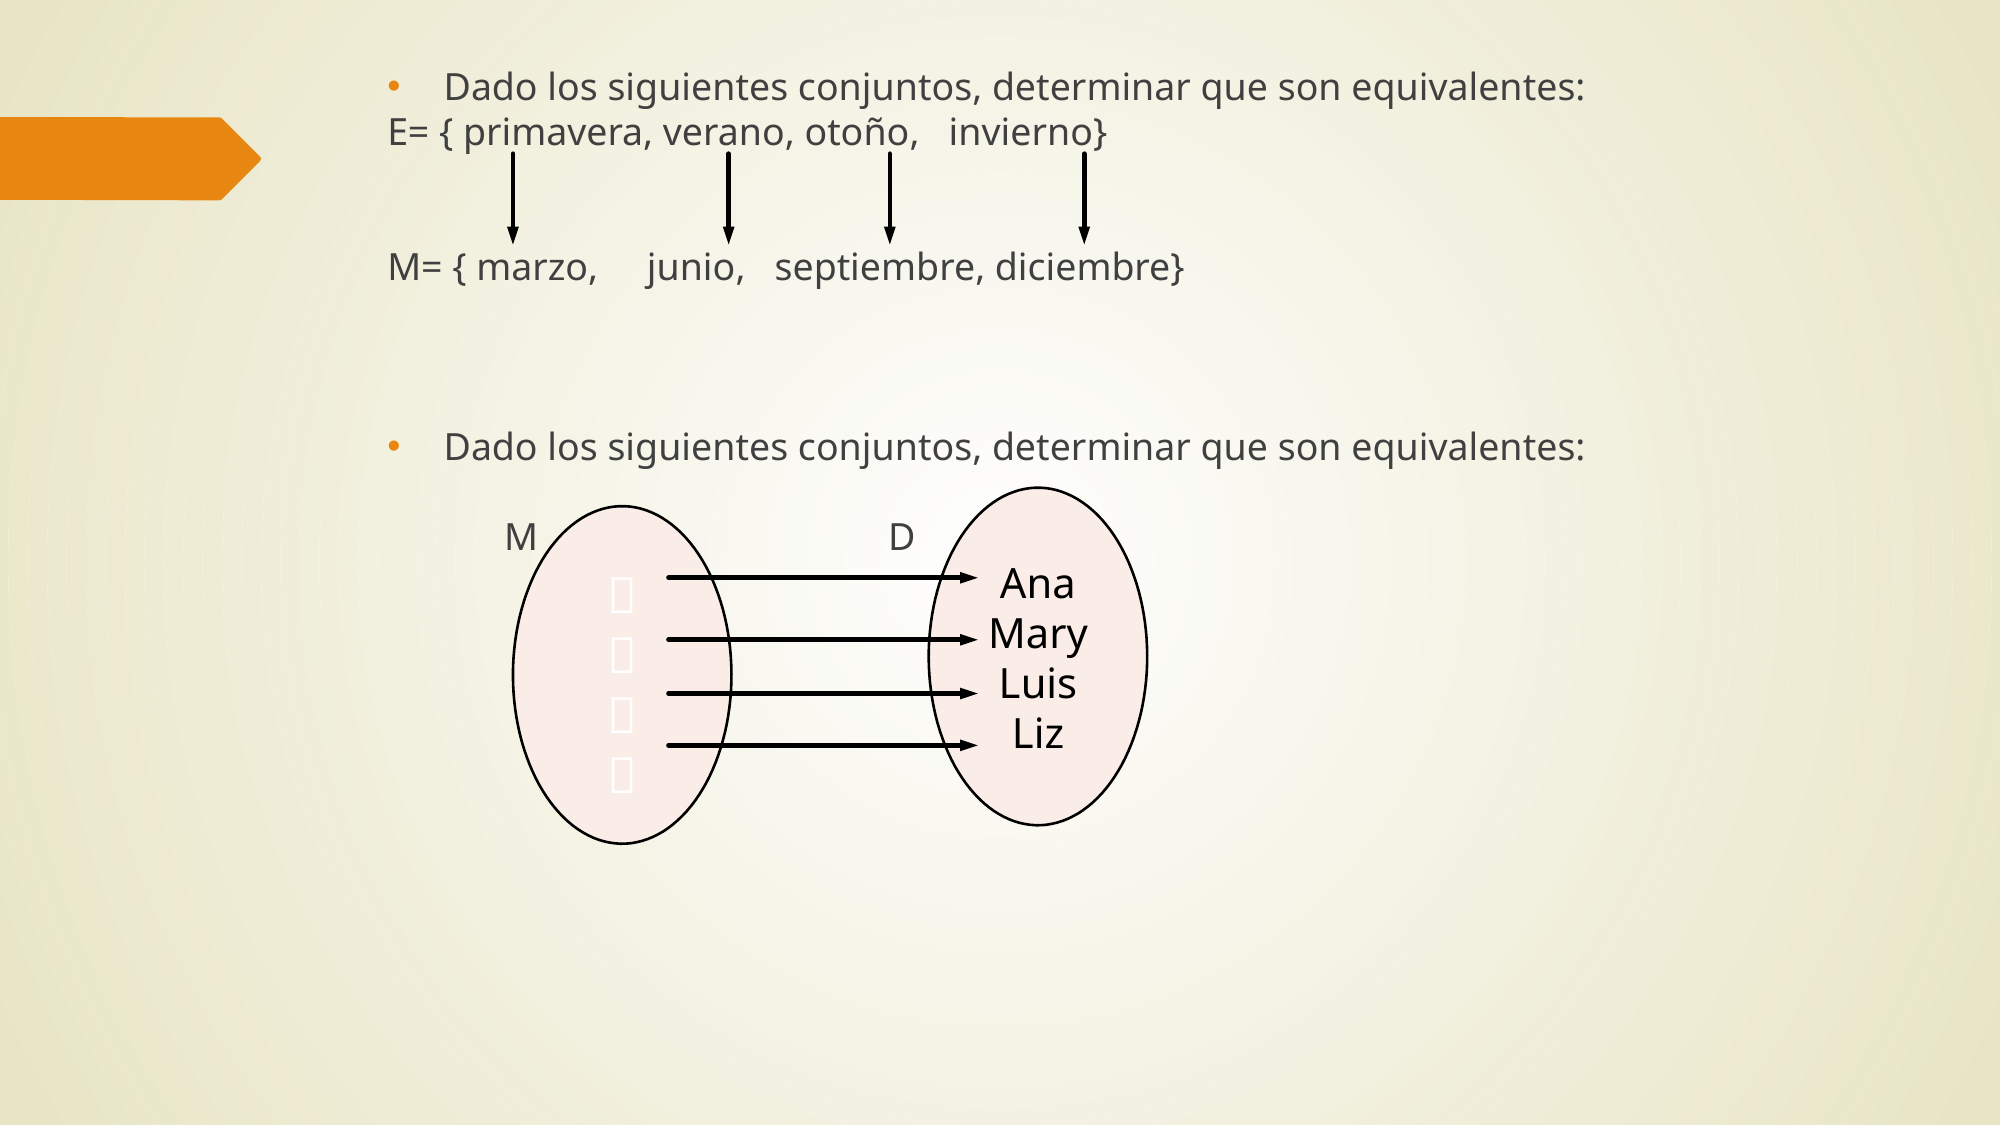

# Dado los siguientes conjuntos, determinar que son equivalentes:
E= { primavera, verano, otoño, invierno}
M= { marzo, junio, septiembre, diciembre}
Dado los siguientes conjuntos, determinar que son equivalentes:
 M D
Ana
Mary
Luis
Liz
🐶
🐰
🐥
🐠